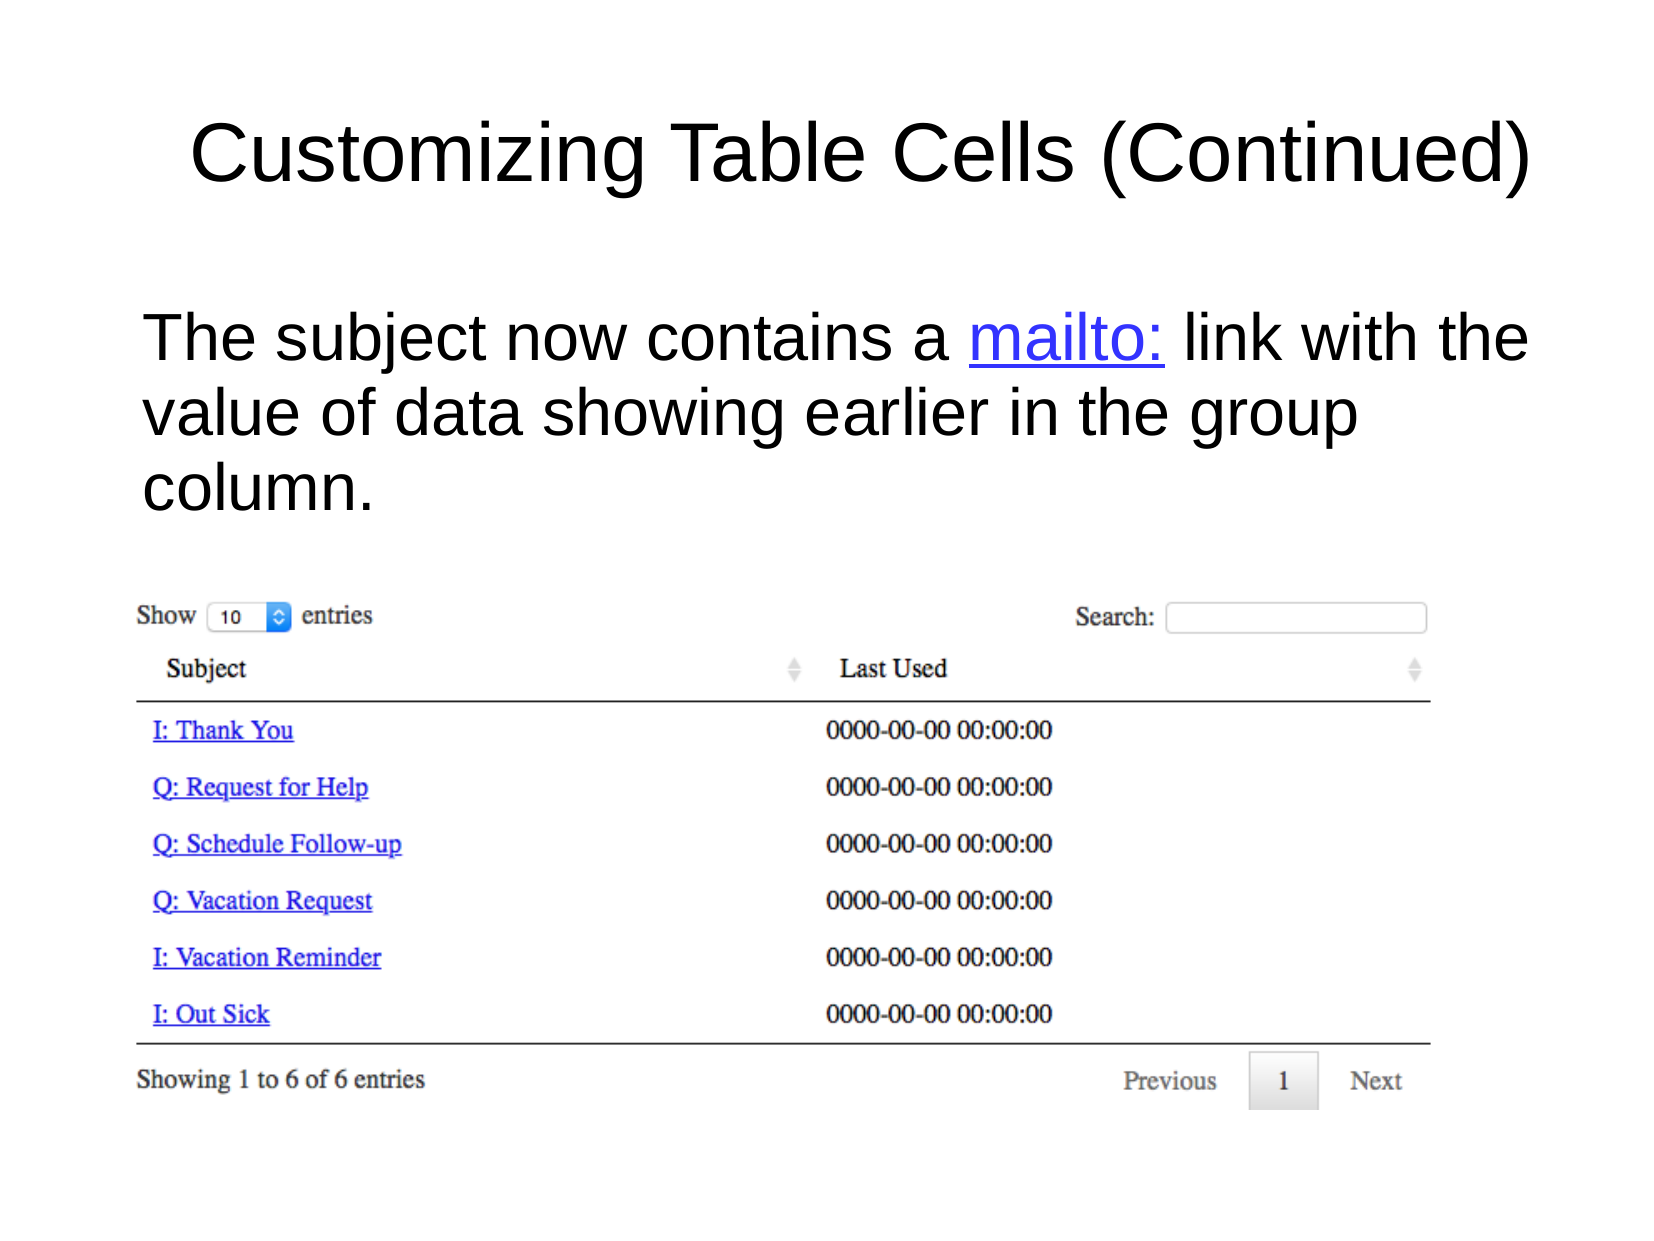

# Customizing Table Cells (Continued)
The subject now contains a mailto: link with the value of data showing earlier in the group column.